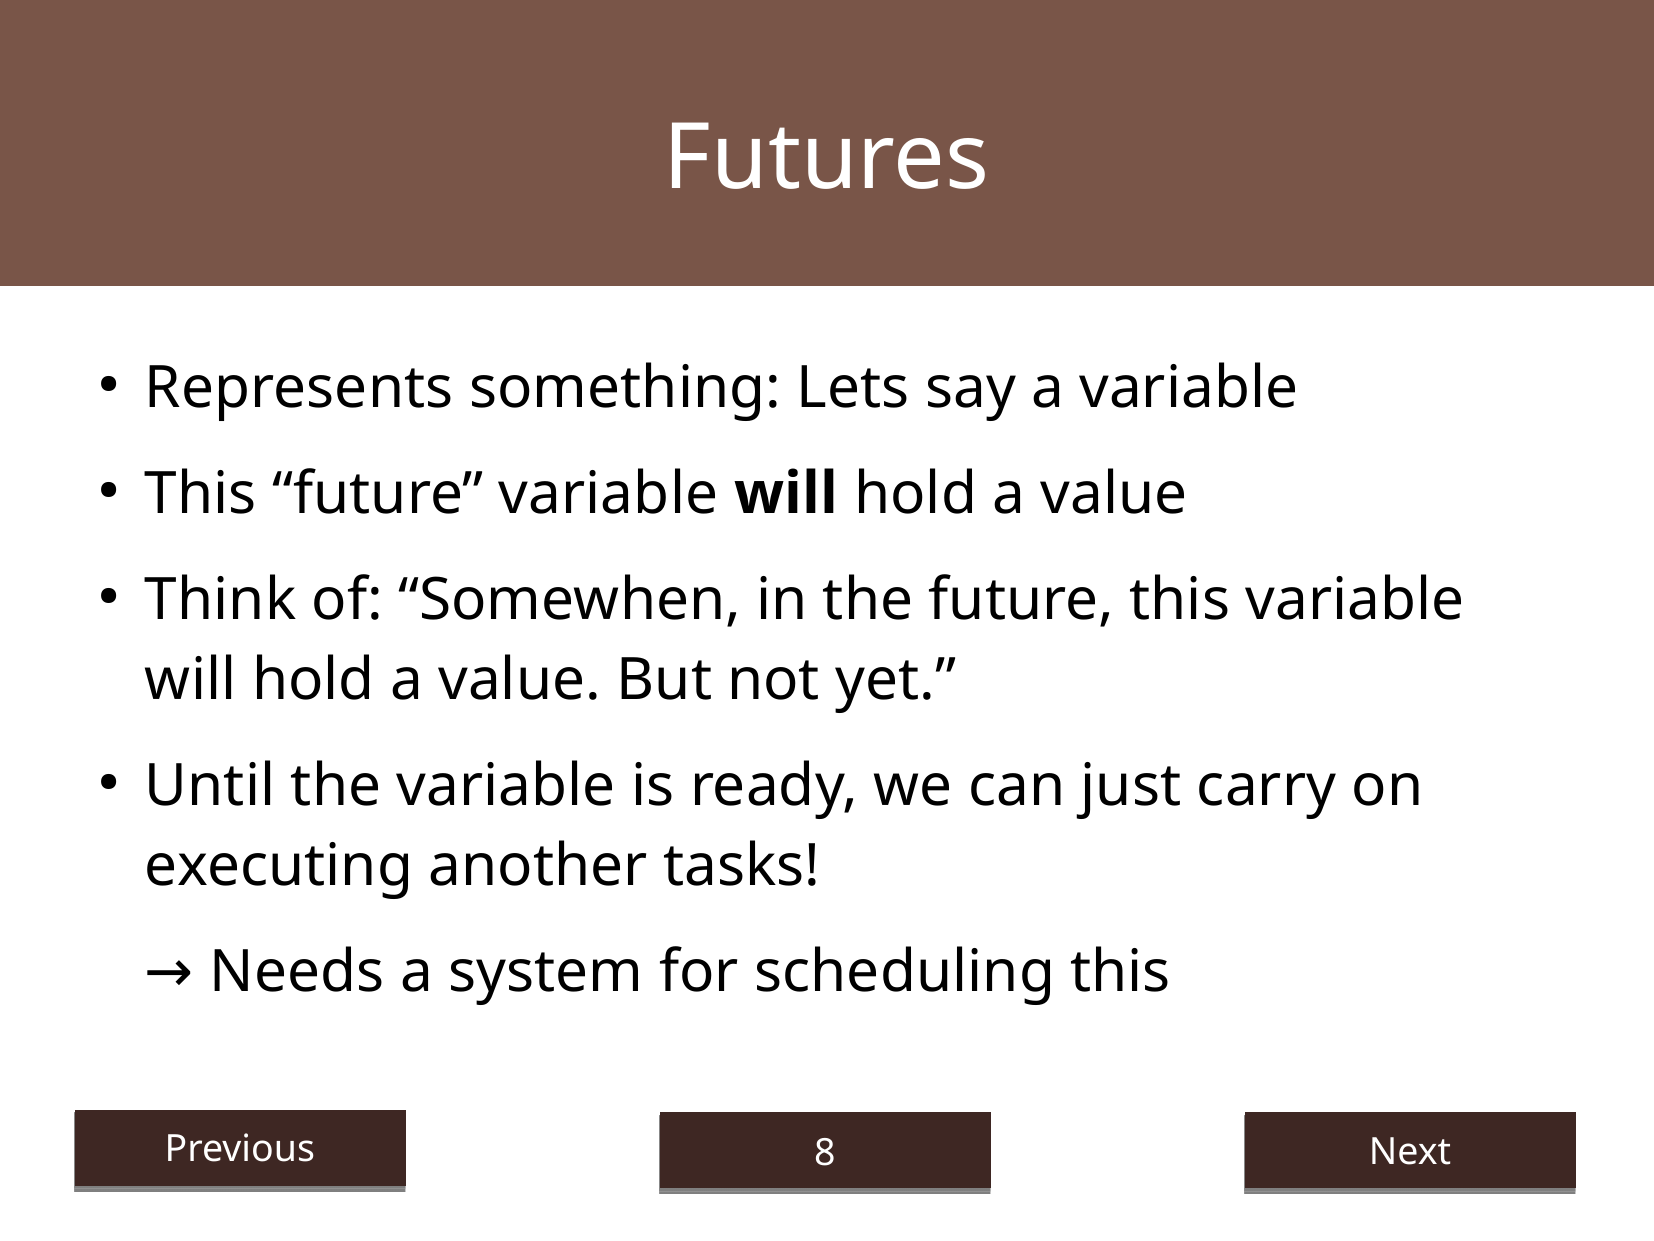

# Futures
Represents something: Lets say a variable
This “future” variable will hold a value
Think of: “Somewhen, in the future, this variable will hold a value. But not yet.”
Until the variable is ready, we can just carry on executing another tasks!
→ Needs a system for scheduling this
Previous
Next